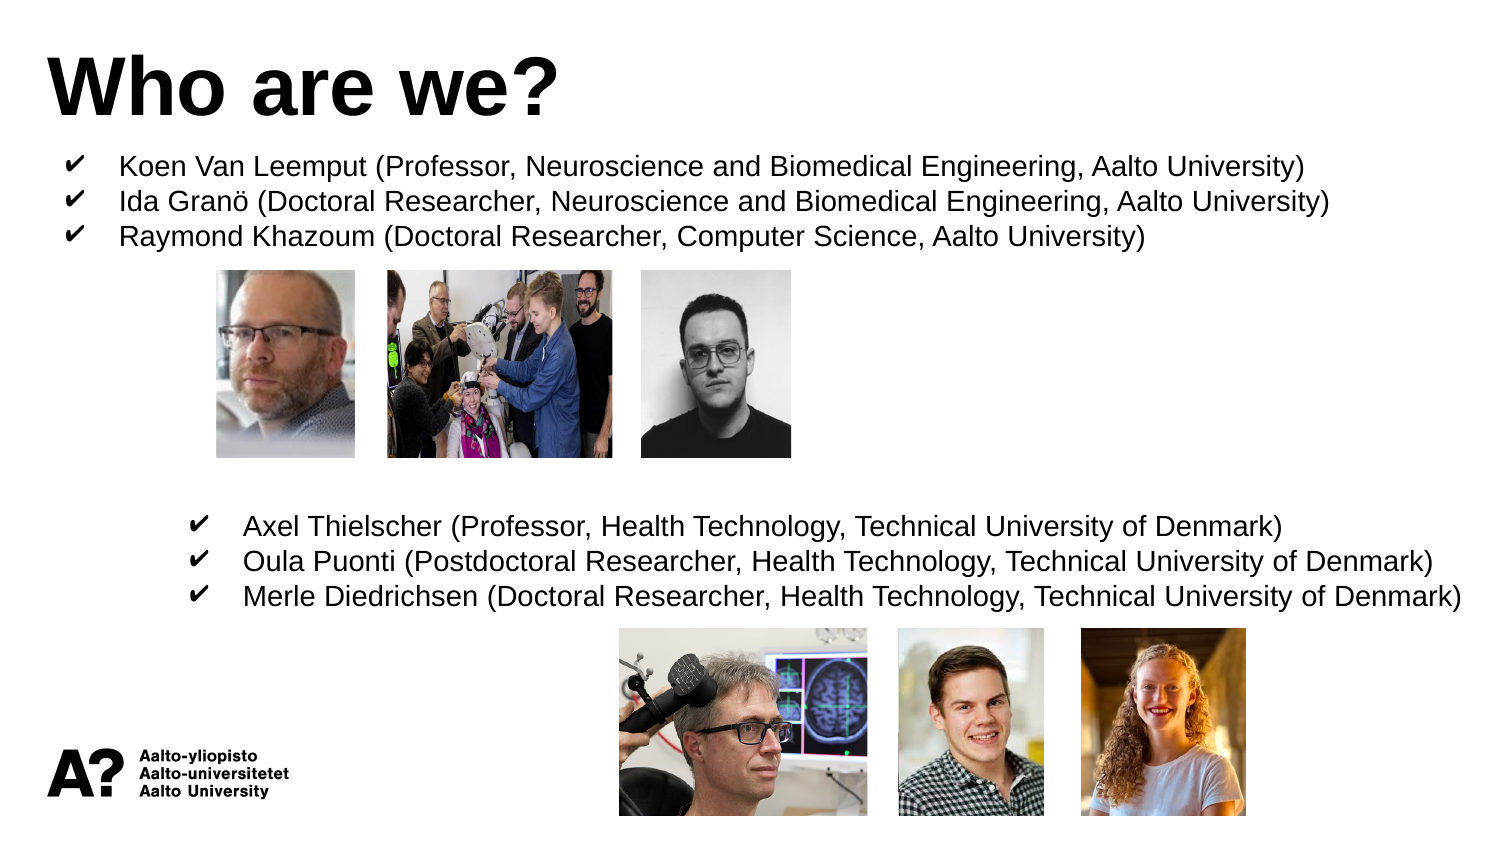

# Who are we?
Koen Van Leemput (Professor, Neuroscience and Biomedical Engineering, Aalto University)
Ida Granö (Doctoral Researcher, Neuroscience and Biomedical Engineering, Aalto University)
Raymond Khazoum (Doctoral Researcher, Computer Science, Aalto University)
Axel Thielscher (Professor, Health Technology, Technical University of Denmark)
Oula Puonti (Postdoctoral Researcher, Health Technology, Technical University of Denmark)
Merle Diedrichsen (Doctoral Researcher, Health Technology, Technical University of Denmark)